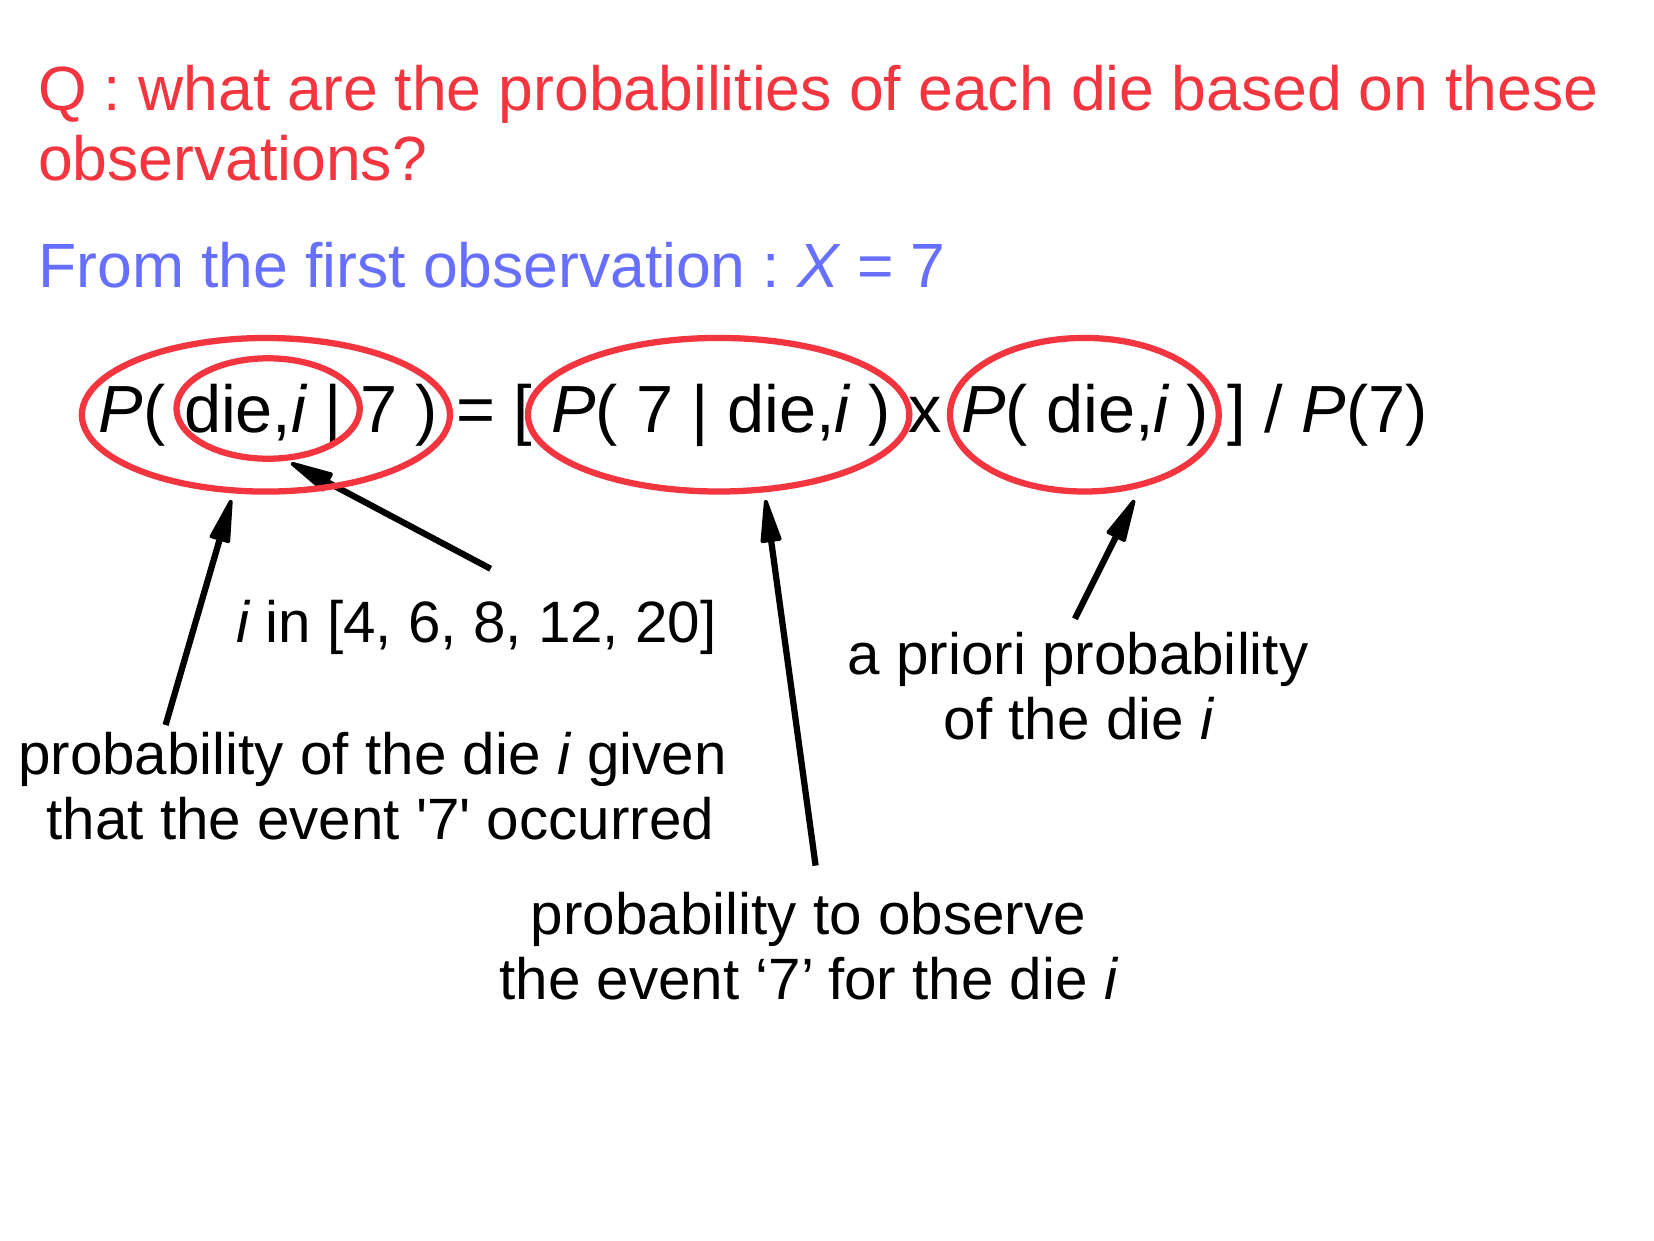

Q : what are the probabilities of each die based on these observations?
From the first observation : X = 7
P( die,i | 7 ) = [ P( 7 | die,i ) x P( die,i ) ] / P(7)
i in [4, 6, 8, 12, 20]
a priori probability
of the die i
probability of the die i given
that the event '7' occurred
probability to observe
the event ‘7’ for the die i